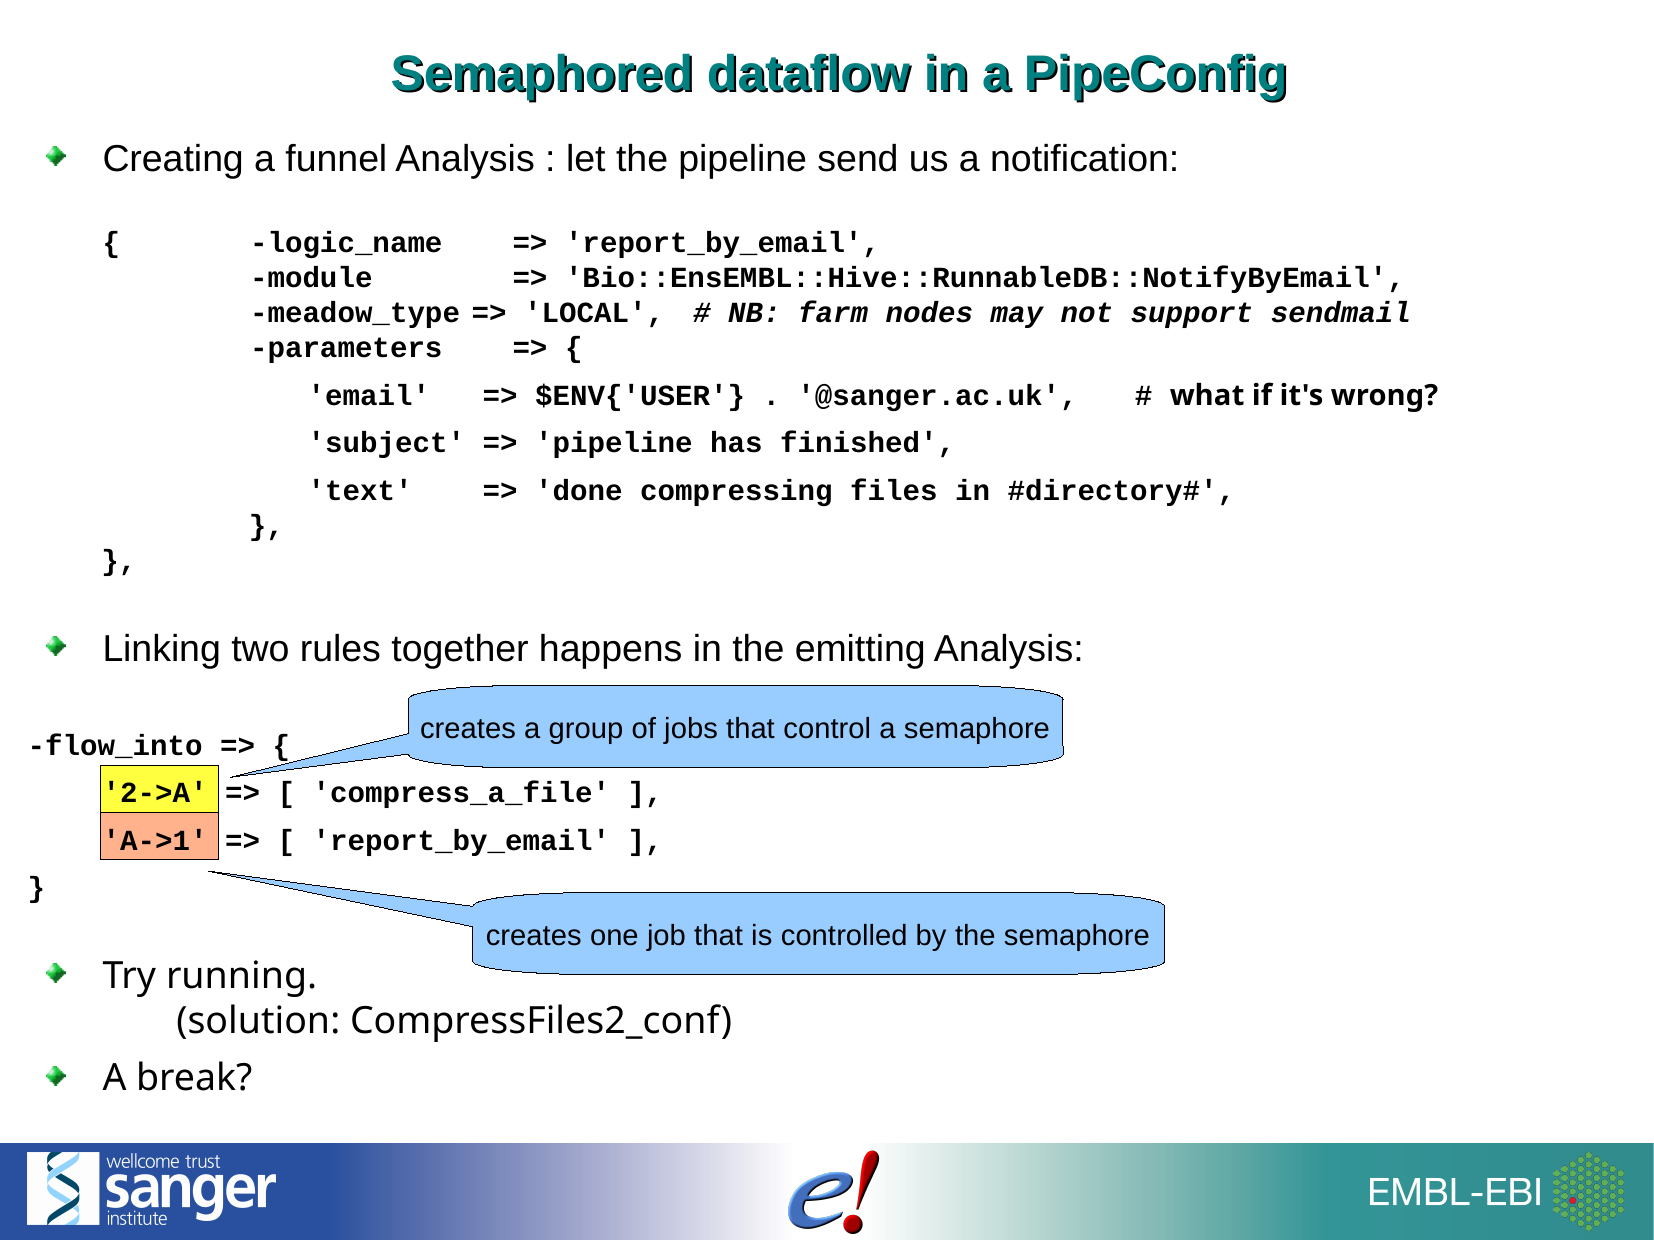

# Semaphored dataflow in a PipeConfig
Creating a funnel Analysis : let the pipeline send us a notification:
{		-logic_name => 'report_by_email',
		-module => 'Bio::EnsEMBL::Hive::RunnableDB::NotifyByEmail',
		-meadow_type	=> 'LOCAL',	# NB: farm nodes may not support sendmail
		-parameters => {
 'email' => $ENV{'USER'} . '@sanger.ac.uk',	# what if it's wrong?
 'subject' => 'pipeline has finished',
 'text' => 'done compressing files in #directory#',
			},
	},
Linking two rules together happens in the emitting Analysis:
-flow_into => {
'2->A' => [ 'compress_a_file' ],
'A->1' => [ 'report_by_email' ],
}
Try running.
	(solution: CompressFiles2_conf)
A break?
creates a group of jobs that control a semaphore
creates one job that is controlled by the semaphore